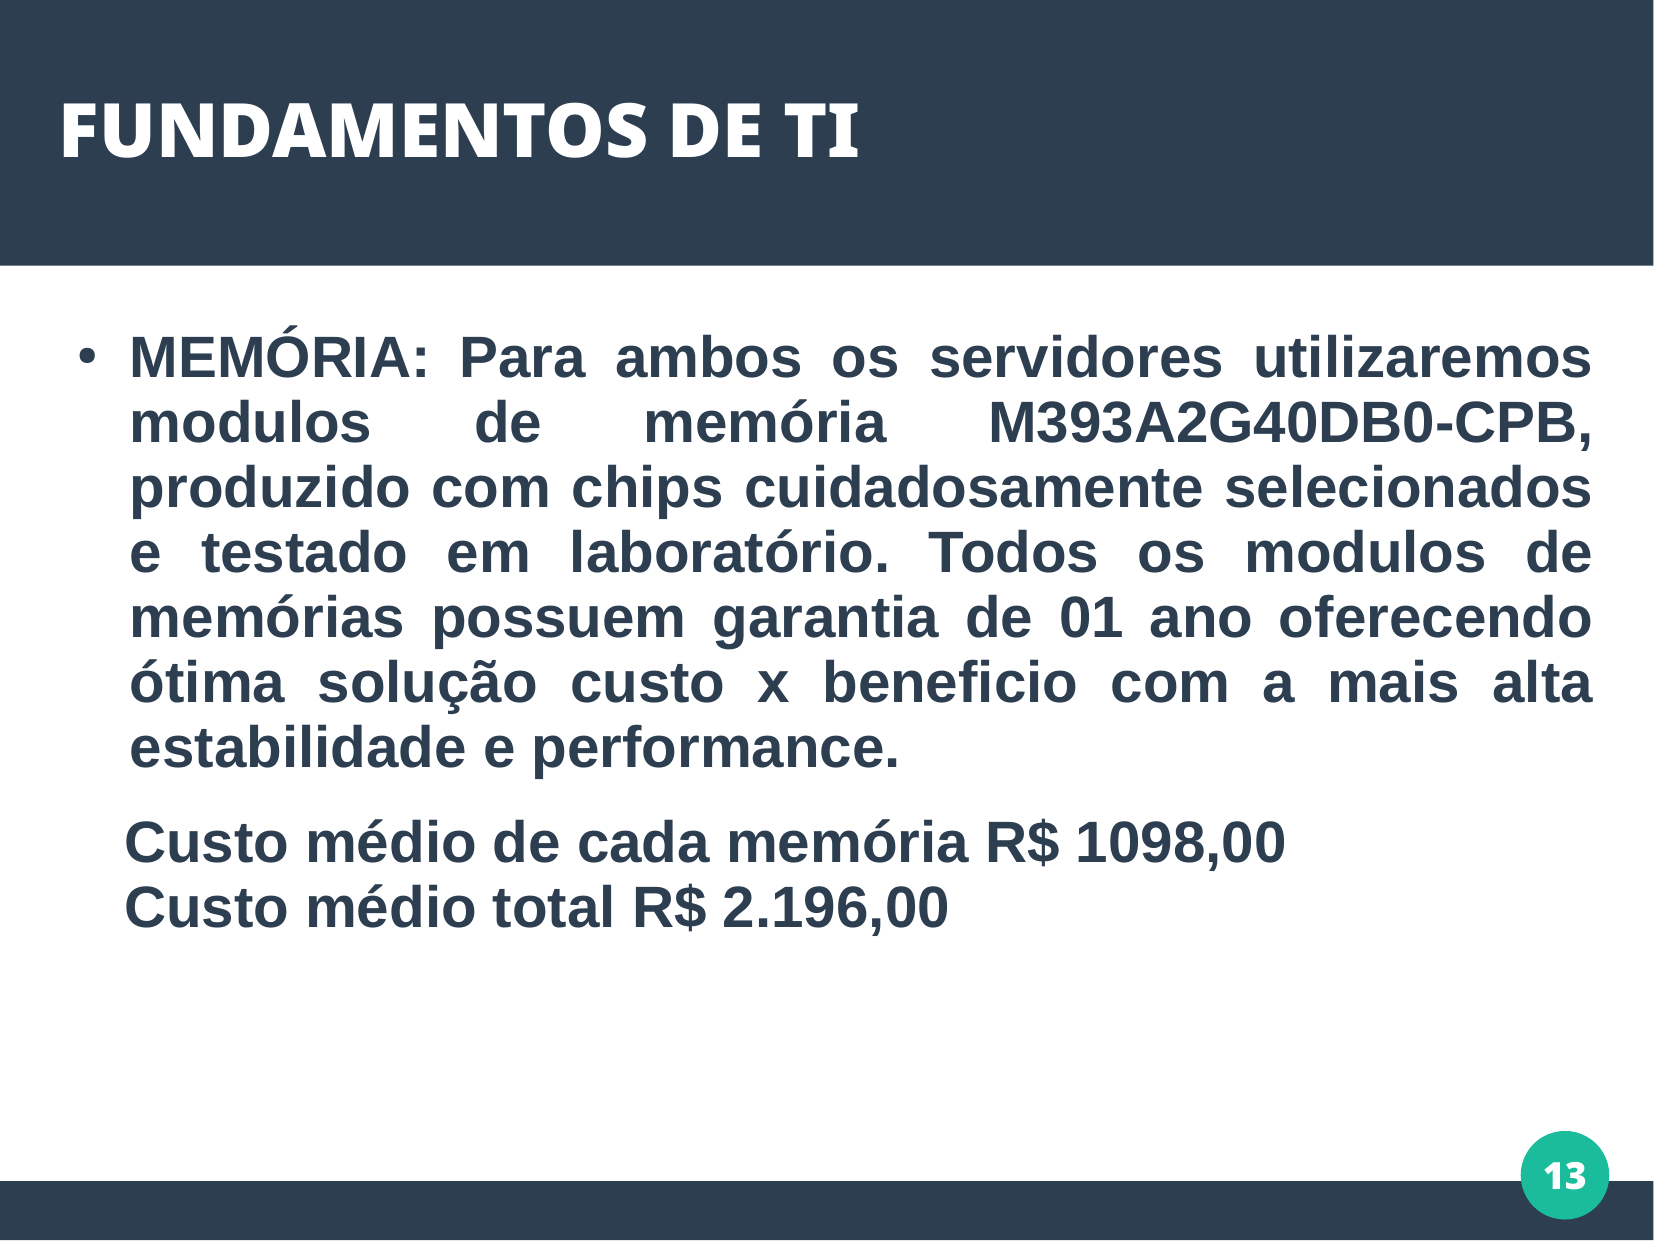

# FUNDAMENTOS DE TI
MEMÓRIA: Para ambos os servidores utilizaremos modulos de memória M393A2G40DB0-CPB, produzido com chips cuidadosamente selecionados e testado em laboratório. Todos os modulos de memórias possuem garantia de 01 ano oferecendo ótima solução custo x beneficio com a mais alta estabilidade e performance.
 Custo médio de cada memória R$ 1098,00
 Custo médio total R$ 2.196,00
13